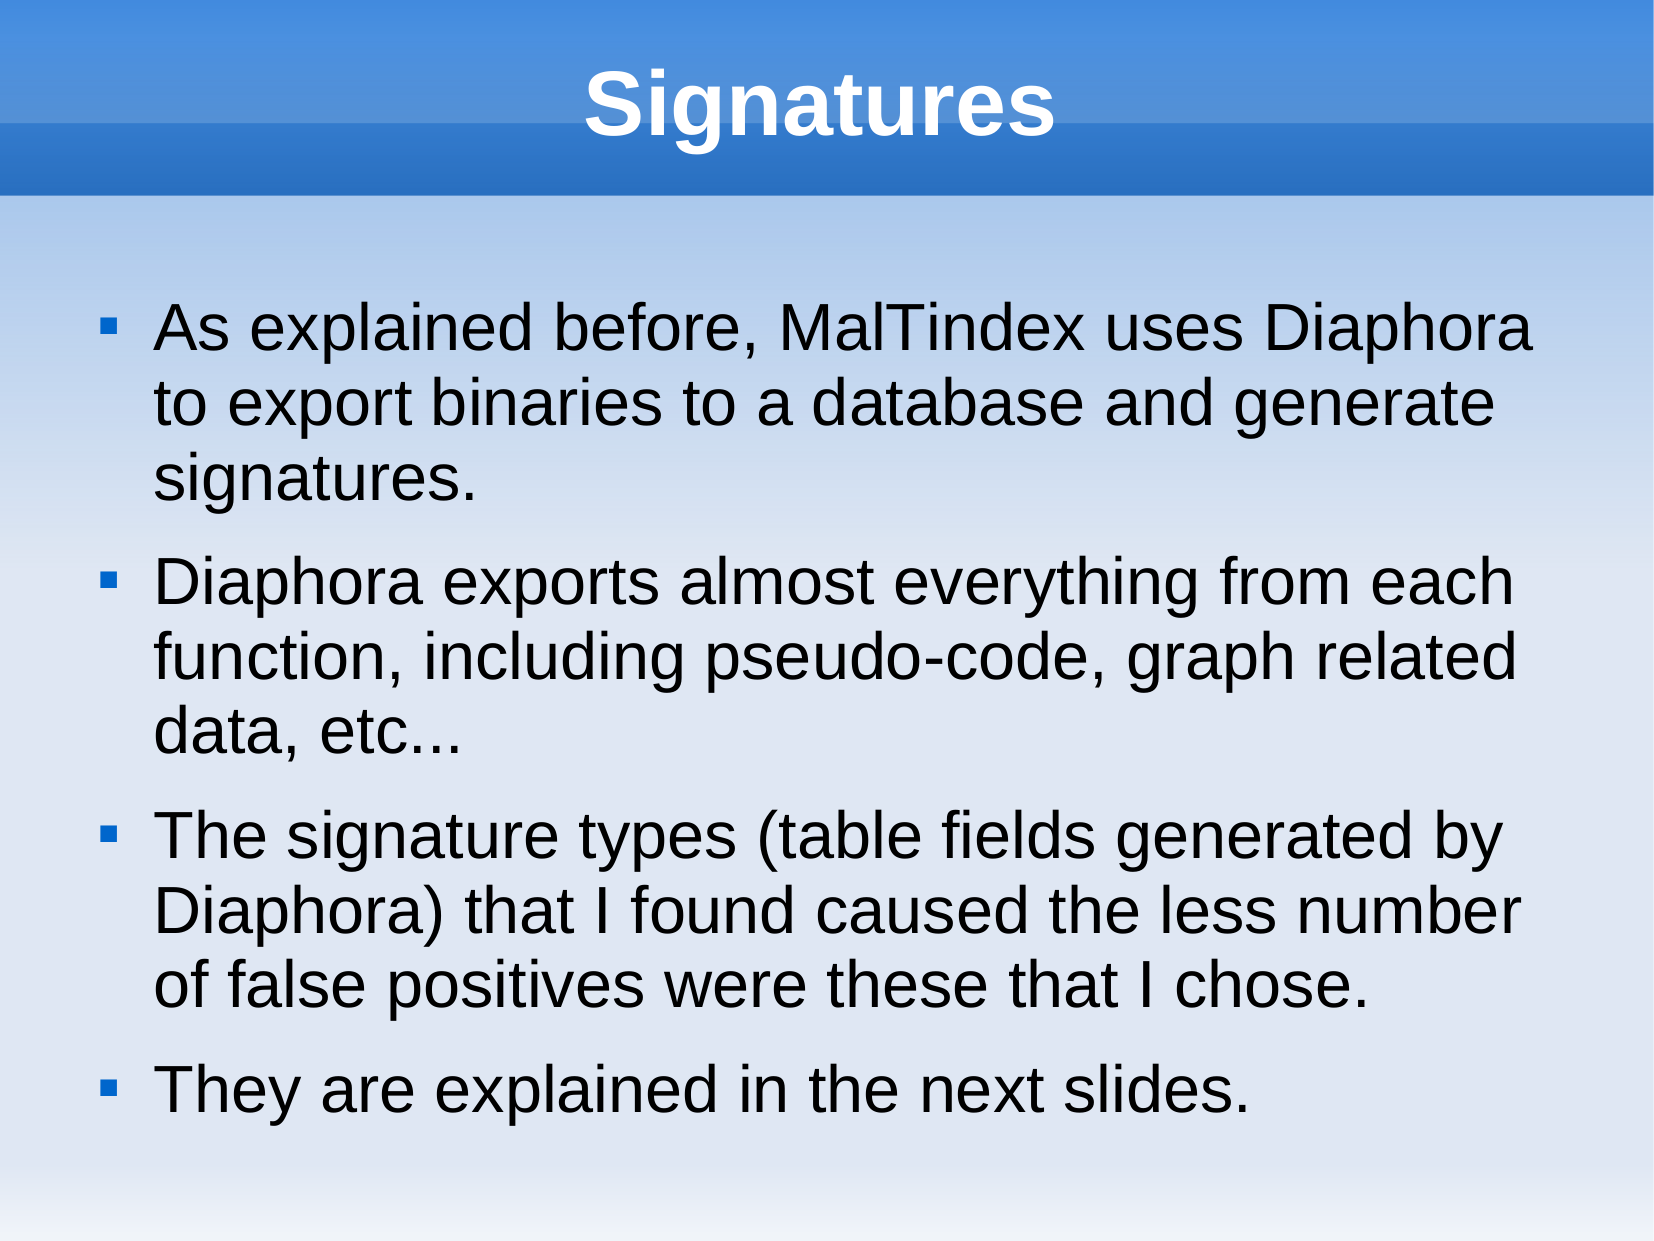

# Signatures
As explained before, MalTindex uses Diaphora to export binaries to a database and generate signatures.
Diaphora exports almost everything from each function, including pseudo-code, graph related data, etc...
The signature types (table fields generated by Diaphora) that I found caused the less number of false positives were these that I chose.
They are explained in the next slides.